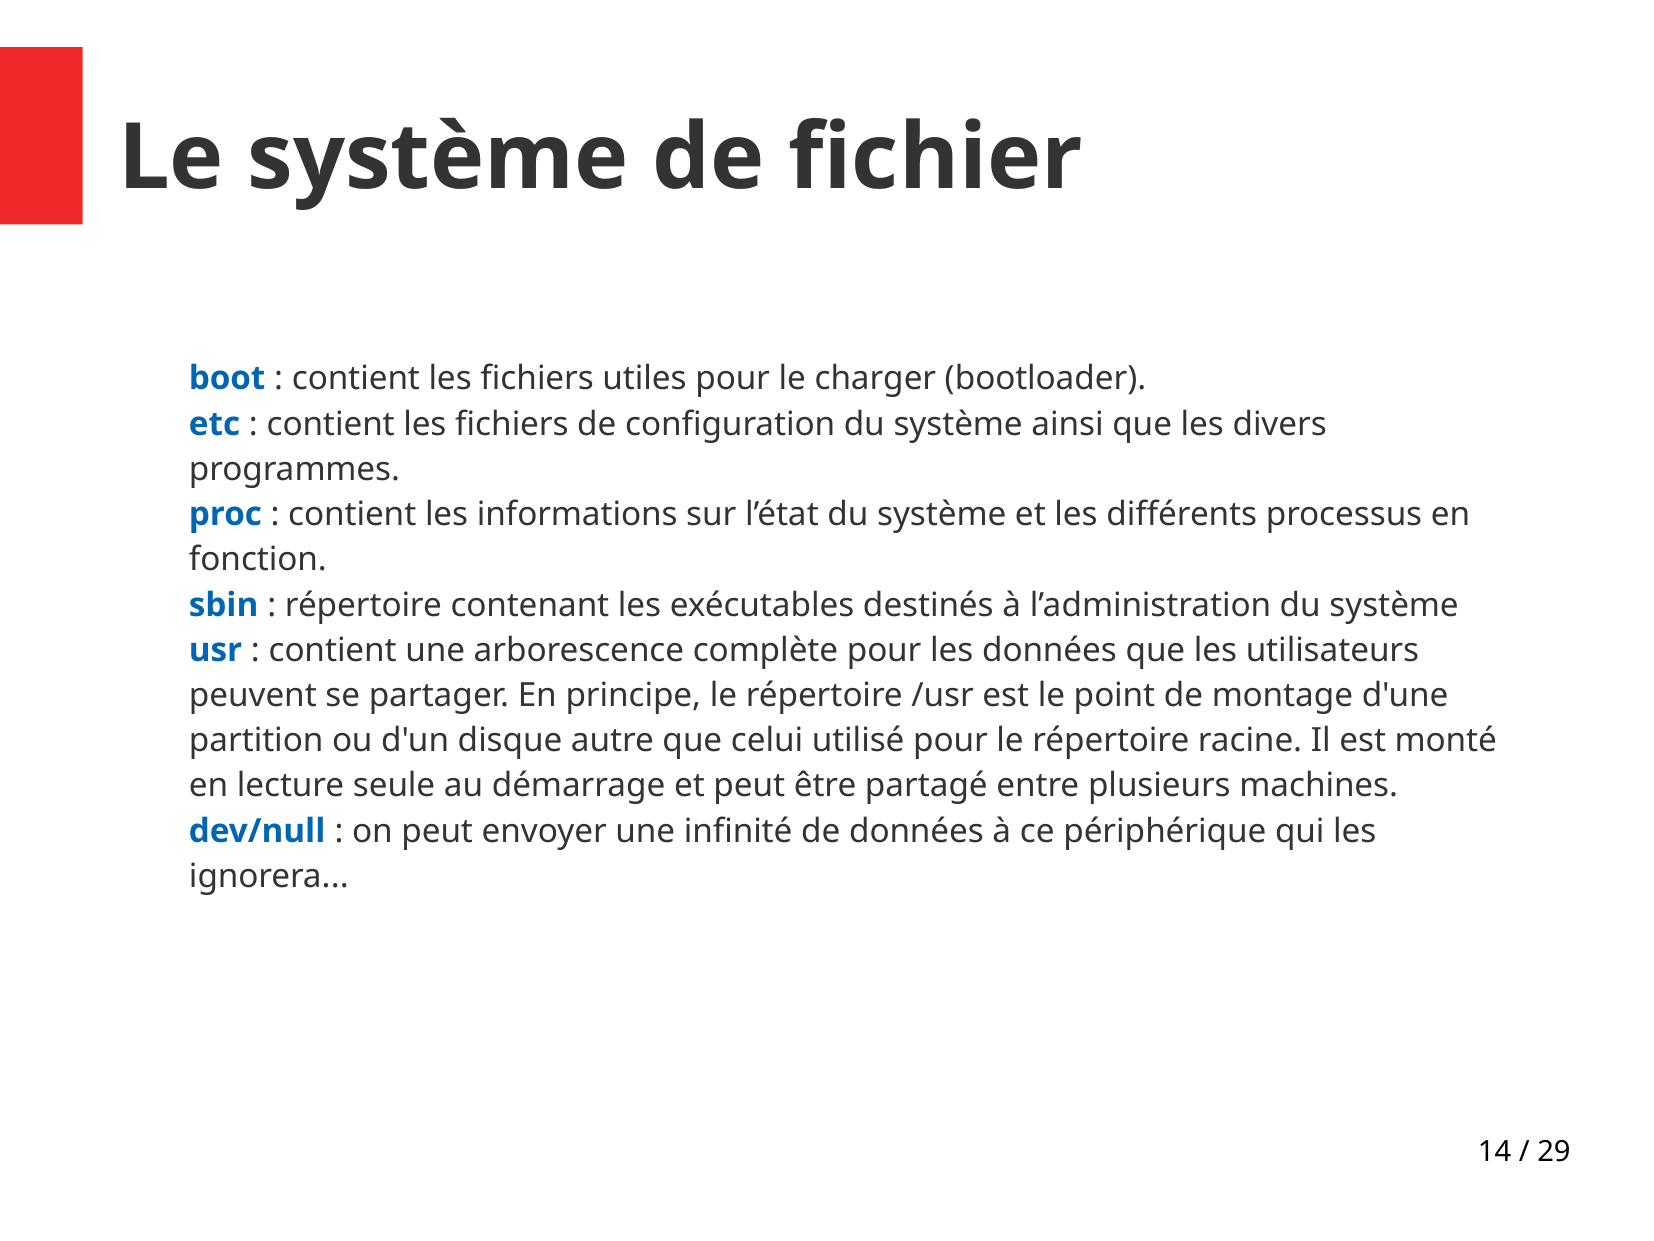

# Le système de fichier
boot : contient les fichiers utiles pour le charger (bootloader).
etc : contient les fichiers de configuration du système ainsi que les divers programmes.
proc : contient les informations sur l’état du système et les différents processus en fonction.
sbin : répertoire contenant les exécutables destinés à l’administration du système
usr : contient une arborescence complète pour les données que les utilisateurs peuvent se partager. En principe, le répertoire /usr est le point de montage d'une partition ou d'un disque autre que celui utilisé pour le répertoire racine. Il est monté en lecture seule au démarrage et peut être partagé entre plusieurs machines.
dev/null : on peut envoyer une infinité de données à ce périphérique qui les ignorera...
14